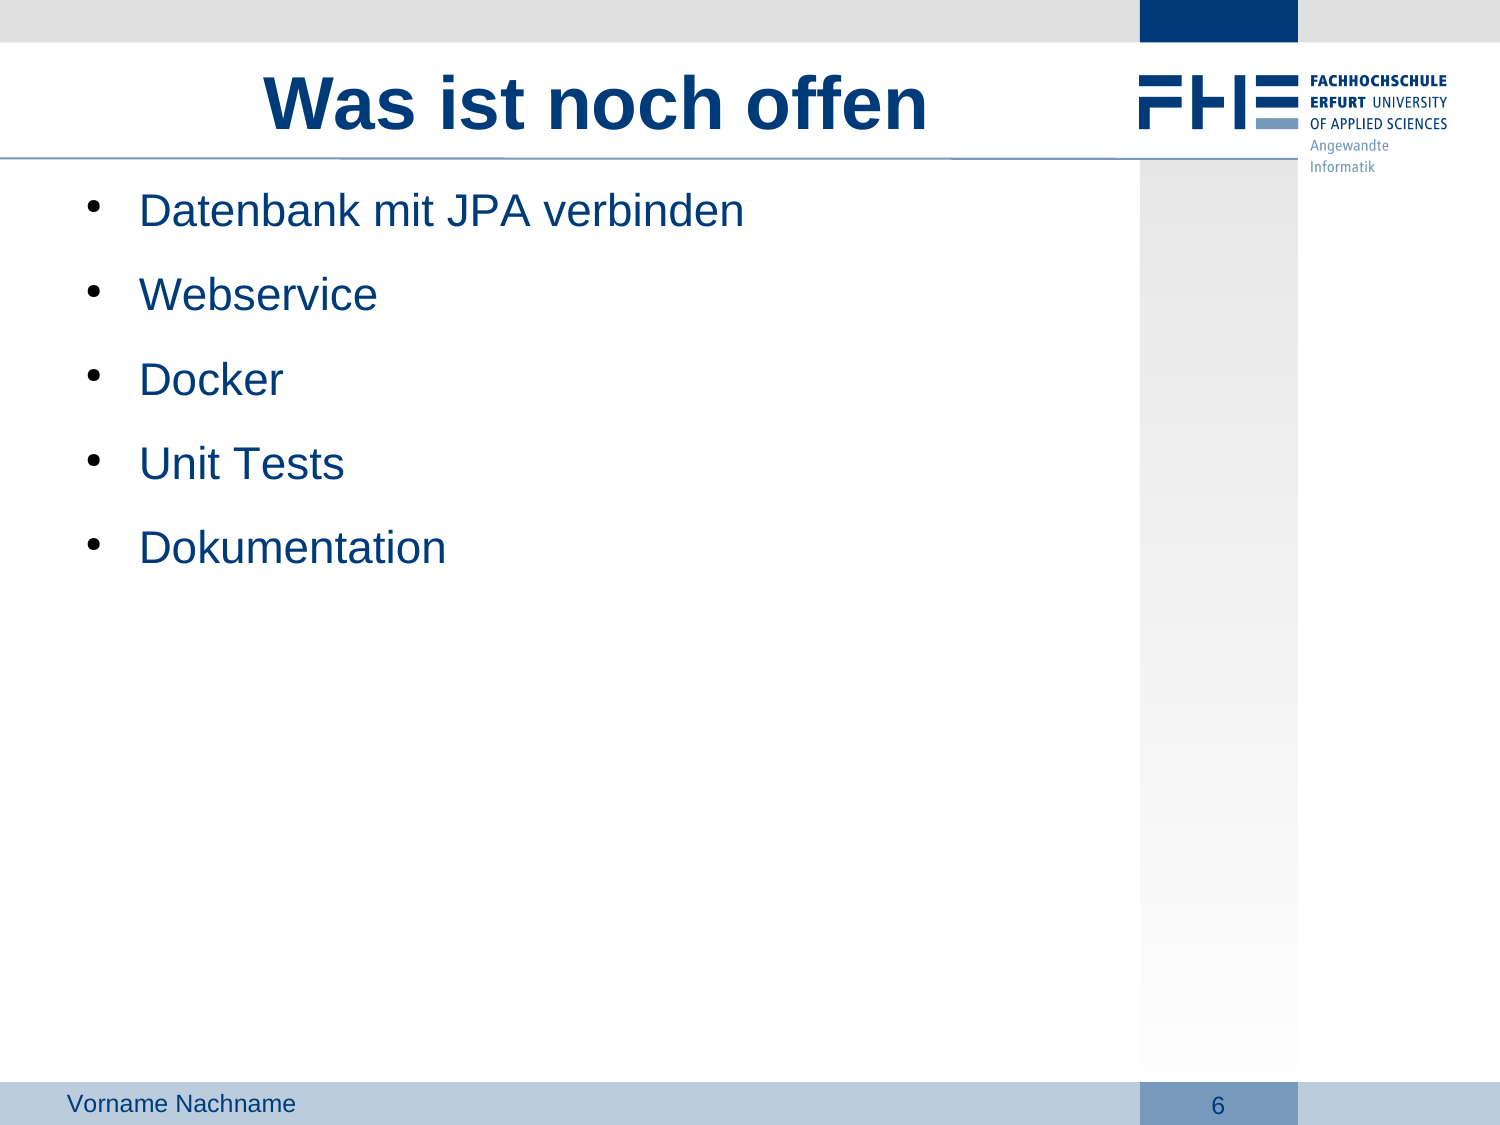

# Was ist noch offen
Datenbank mit JPA verbinden
Webservice
Docker
Unit Tests
Dokumentation